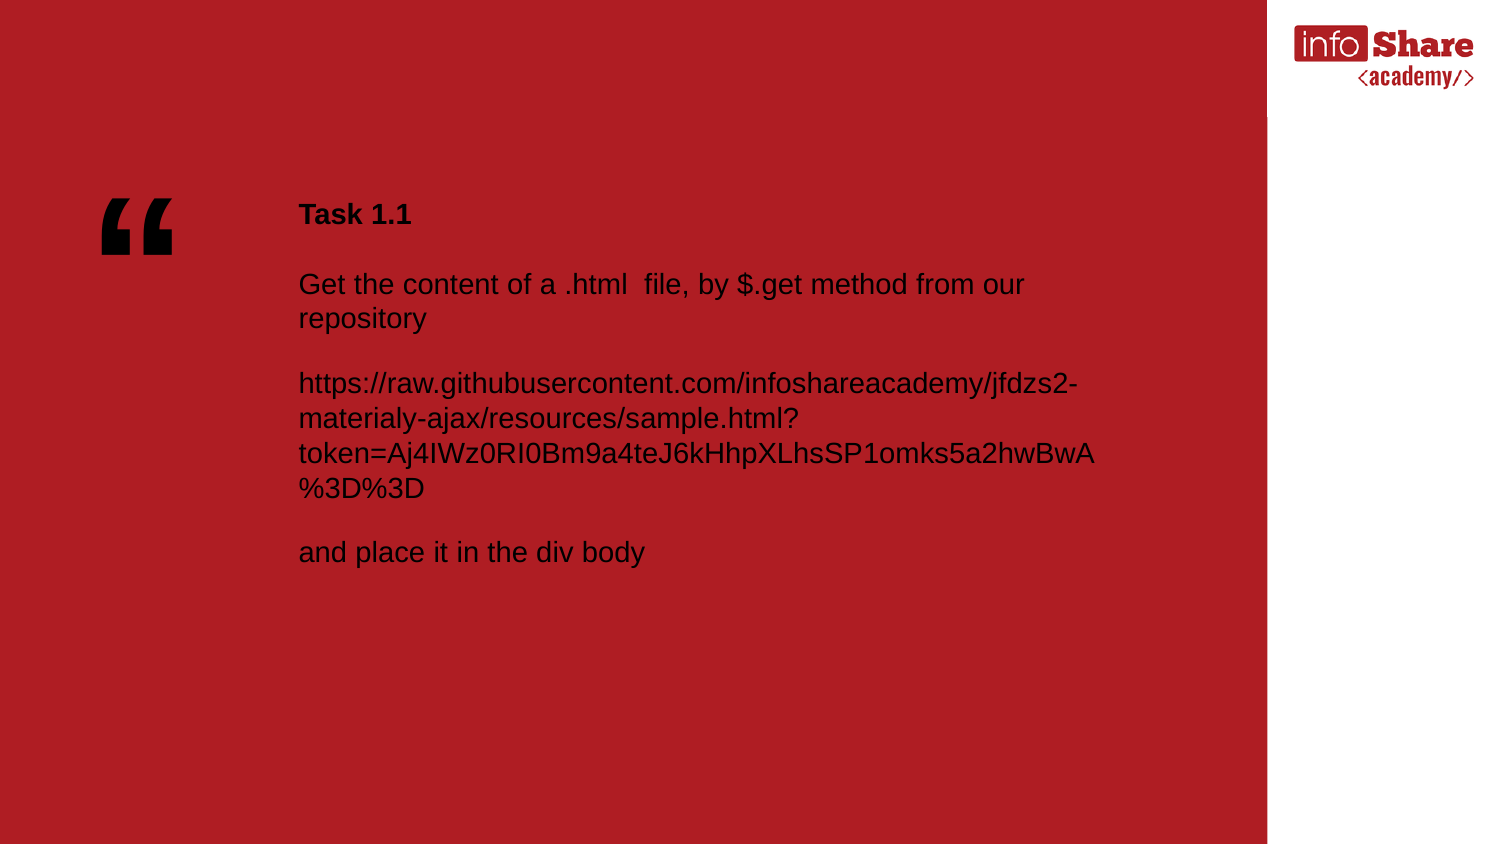

# Task 1.1
Get the content of a .html file, by $.get method from our repository
https://raw.githubusercontent.com/infoshareacademy/jfdzs2-materialy-ajax/resources/sample.html?token=Aj4IWz0RI0Bm9a4teJ6kHhpXLhsSP1omks5a2hwBwA%3D%3D
and place it in the div body